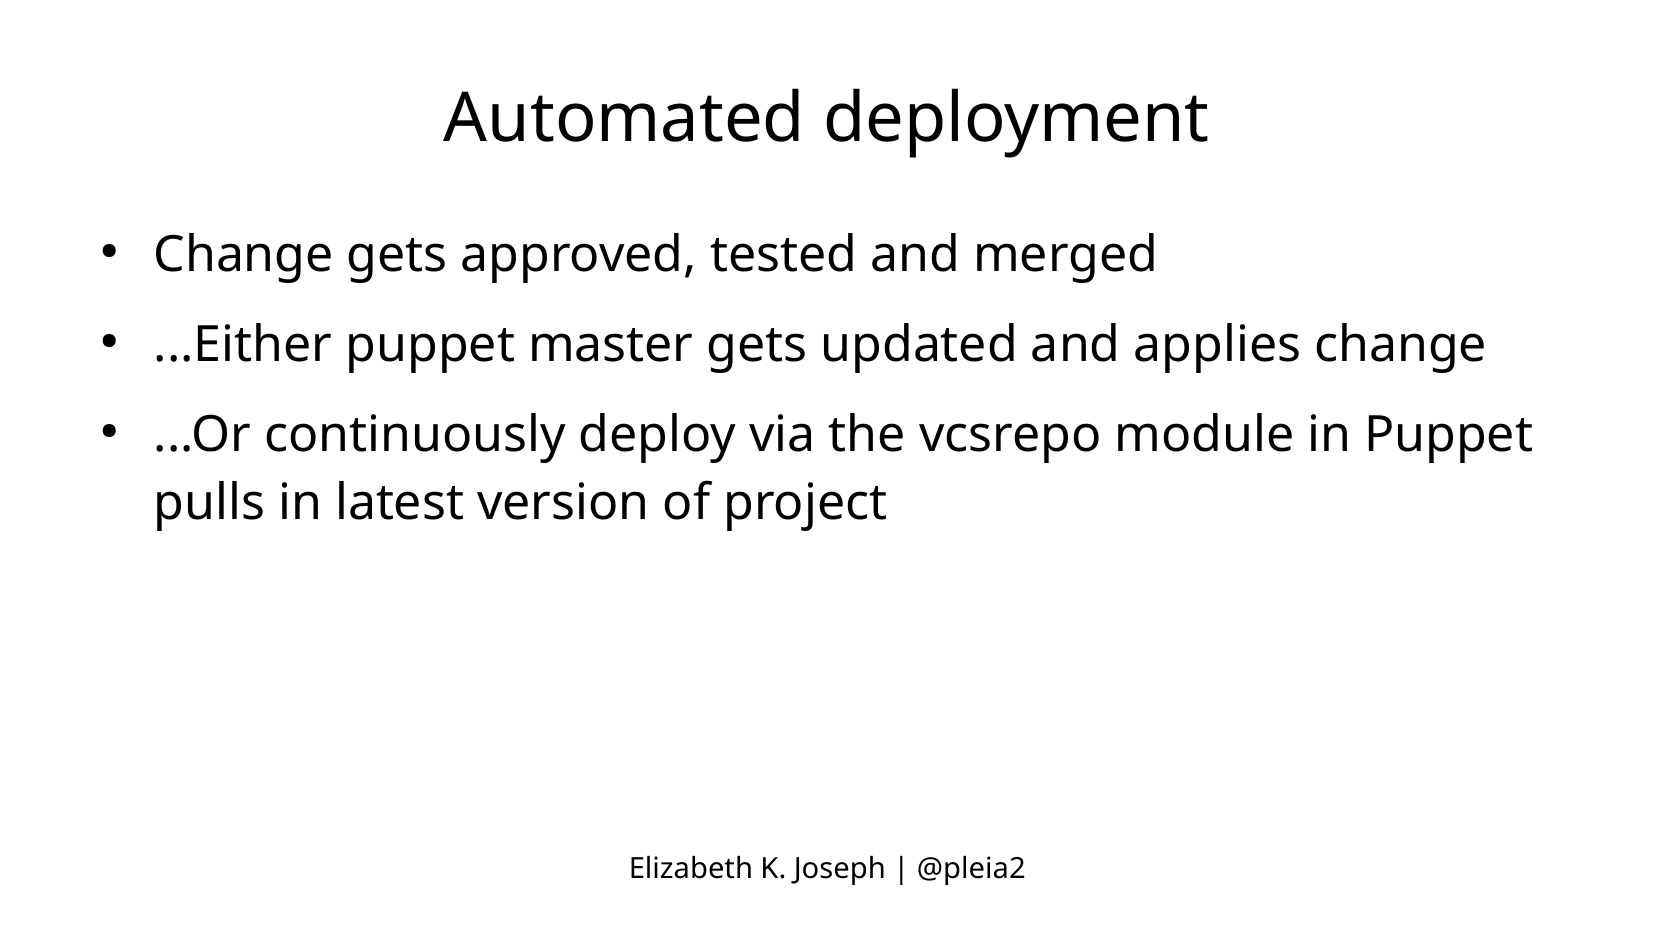

# Automated deployment
Change gets approved, tested and merged
...Either puppet master gets updated and applies change
...Or continuously deploy via the vcsrepo module in Puppet pulls in latest version of project
Elizabeth K. Joseph | @pleia2